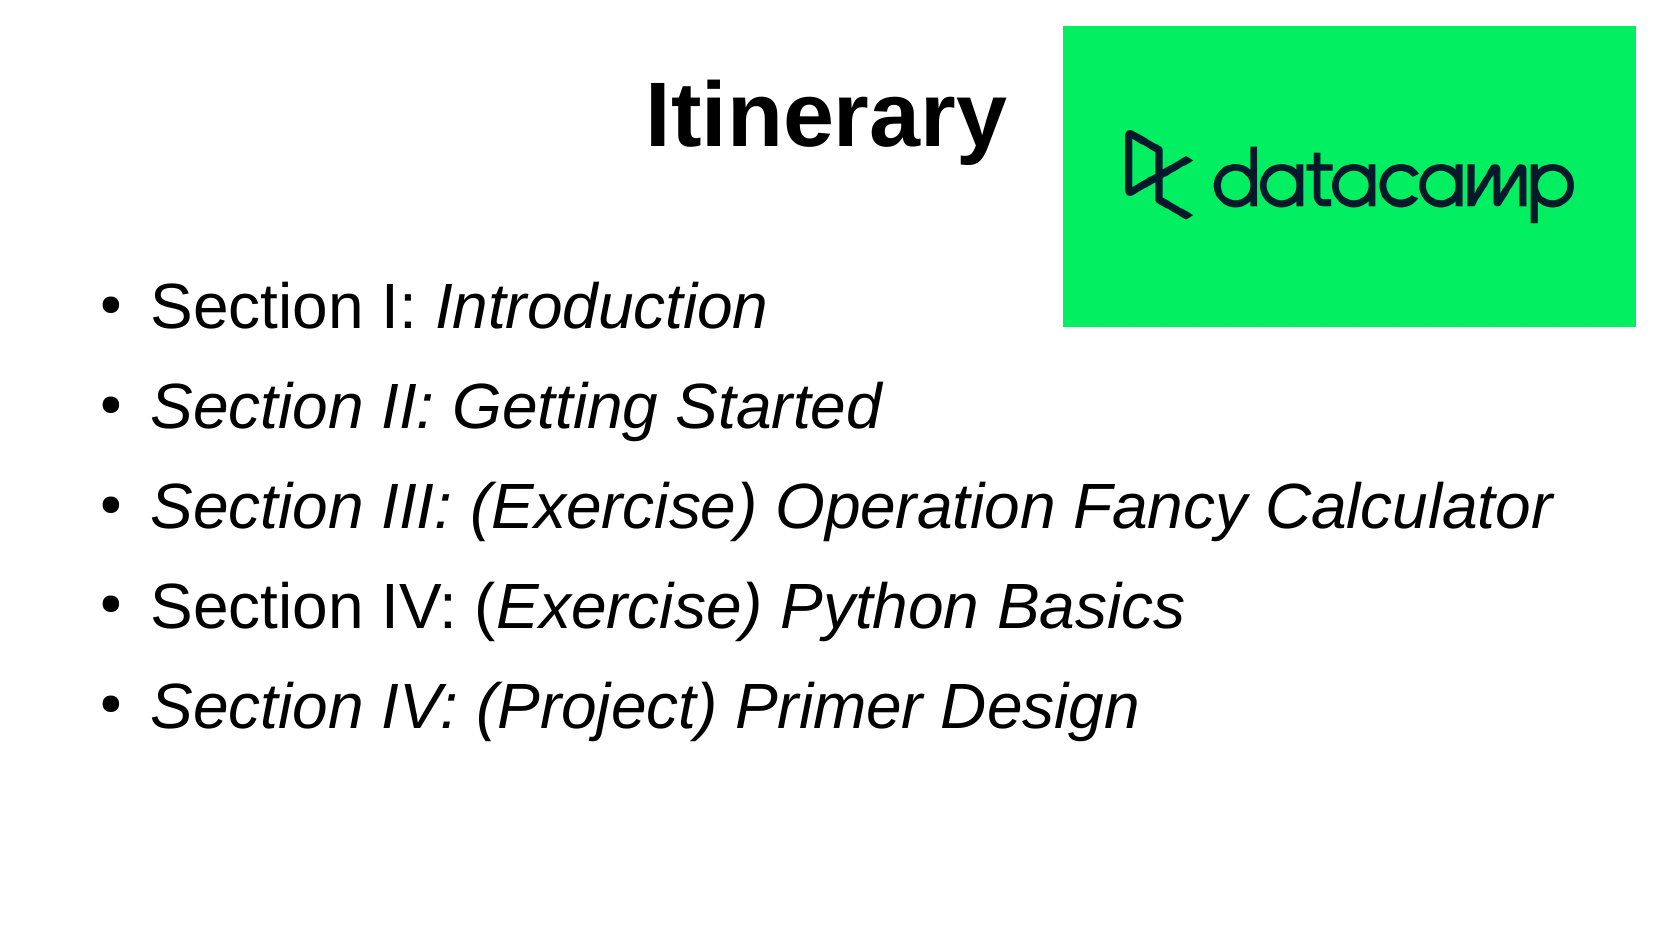

# Itinerary
Section I: Introduction
Section II: Getting Started
Section III: (Exercise) Operation Fancy Calculator
Section IV: (Exercise) Python Basics
Section IV: (Project) Primer Design